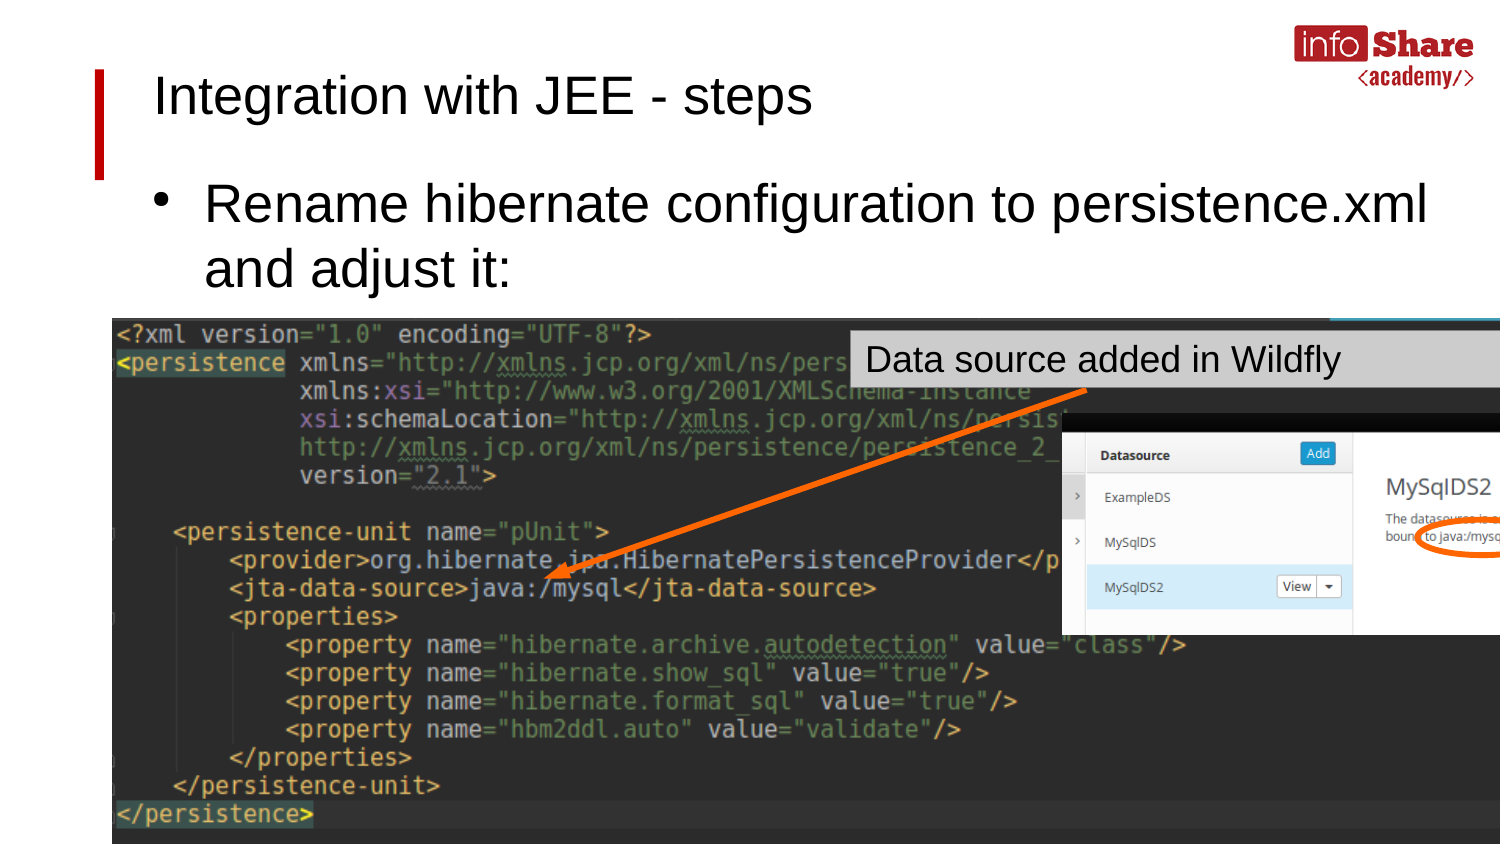

# Integration with JEE - steps
Rename hibernate configuration to persistence.xml and adjust it:
Data source added in Wildfly